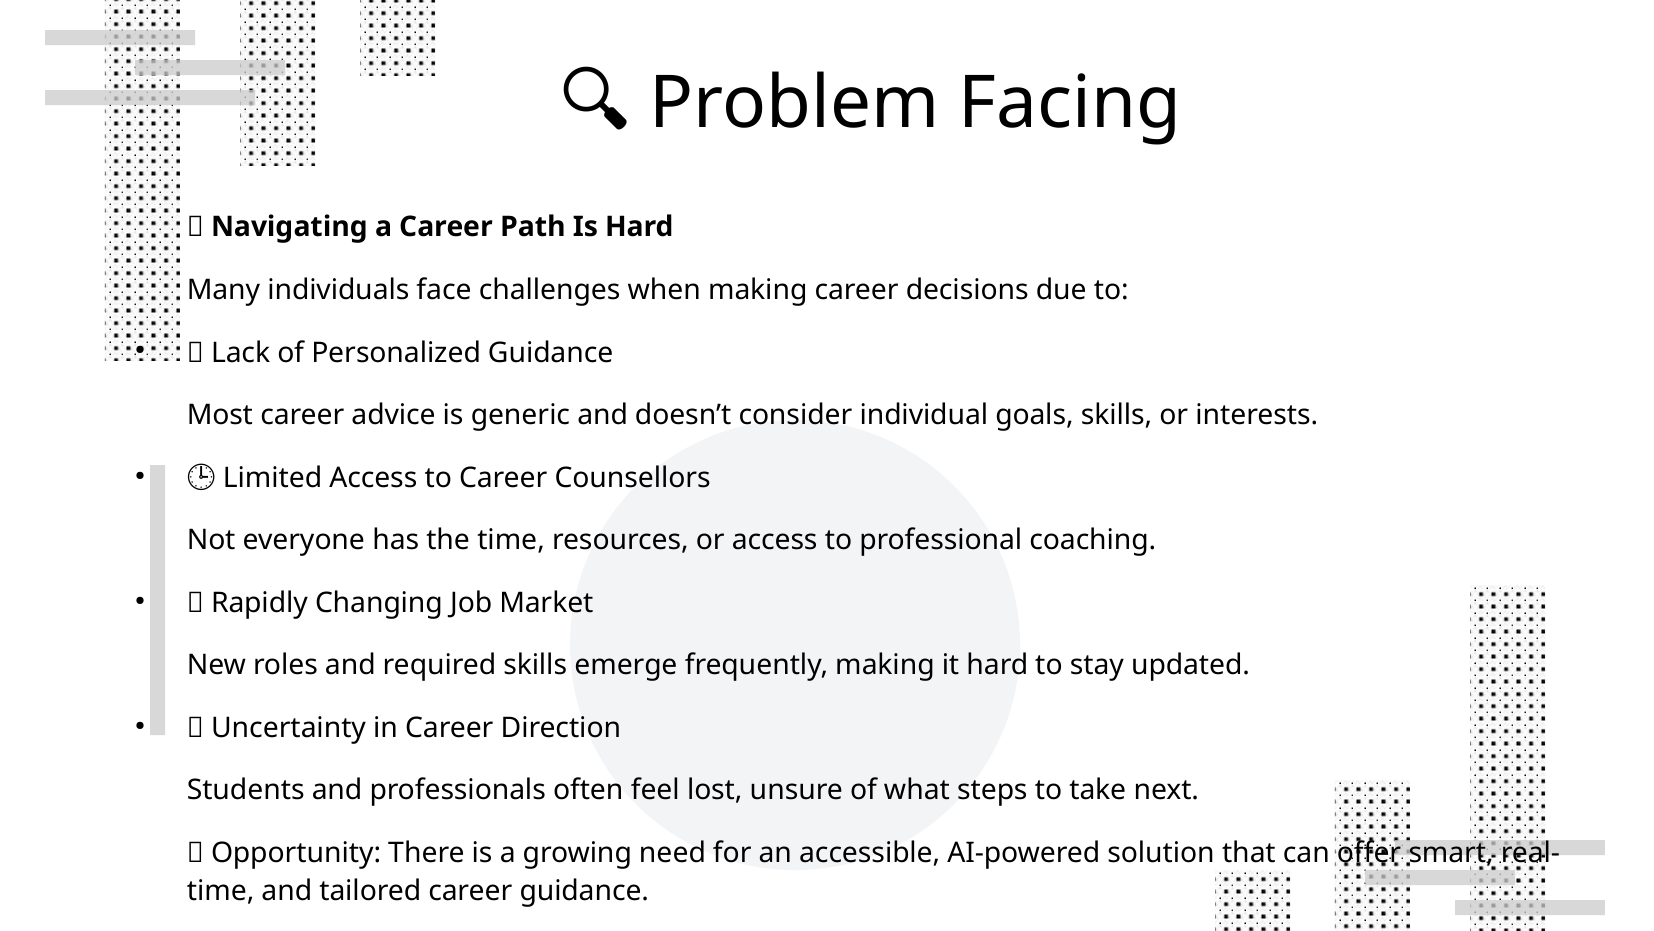

# 🔍 Problem Facing
🎯 Navigating a Career Path Is Hard
Many individuals face challenges when making career decisions due to:
❌ Lack of Personalized Guidance
Most career advice is generic and doesn’t consider individual goals, skills, or interests.
🕒 Limited Access to Career Counsellors
Not everyone has the time, resources, or access to professional coaching.
🌐 Rapidly Changing Job Market
New roles and required skills emerge frequently, making it hard to stay updated.
🧭 Uncertainty in Career Direction
Students and professionals often feel lost, unsure of what steps to take next.
🔔 Opportunity: There is a growing need for an accessible, AI-powered solution that can offer smart, real-time, and tailored career guidance.